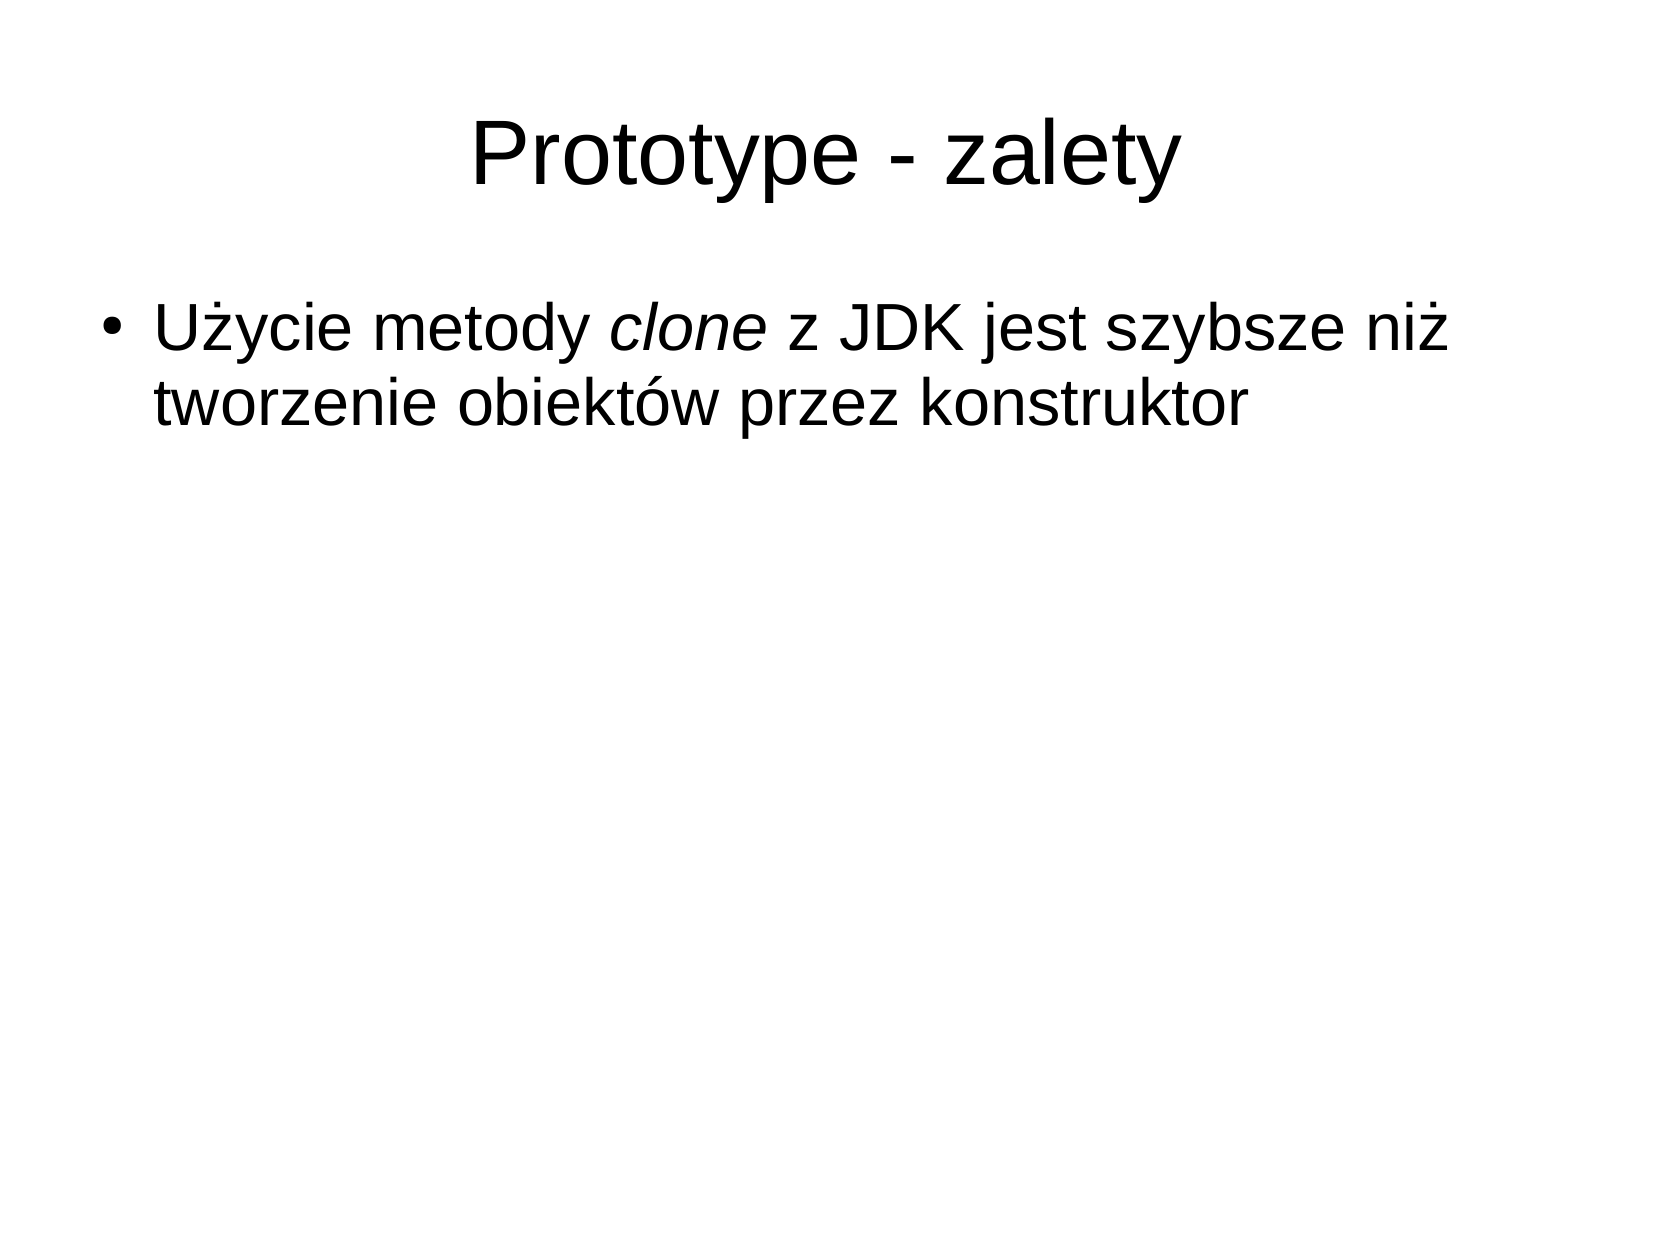

# Prototype - zalety
Użycie metody clone z JDK jest szybsze niż tworzenie obiektów przez konstruktor